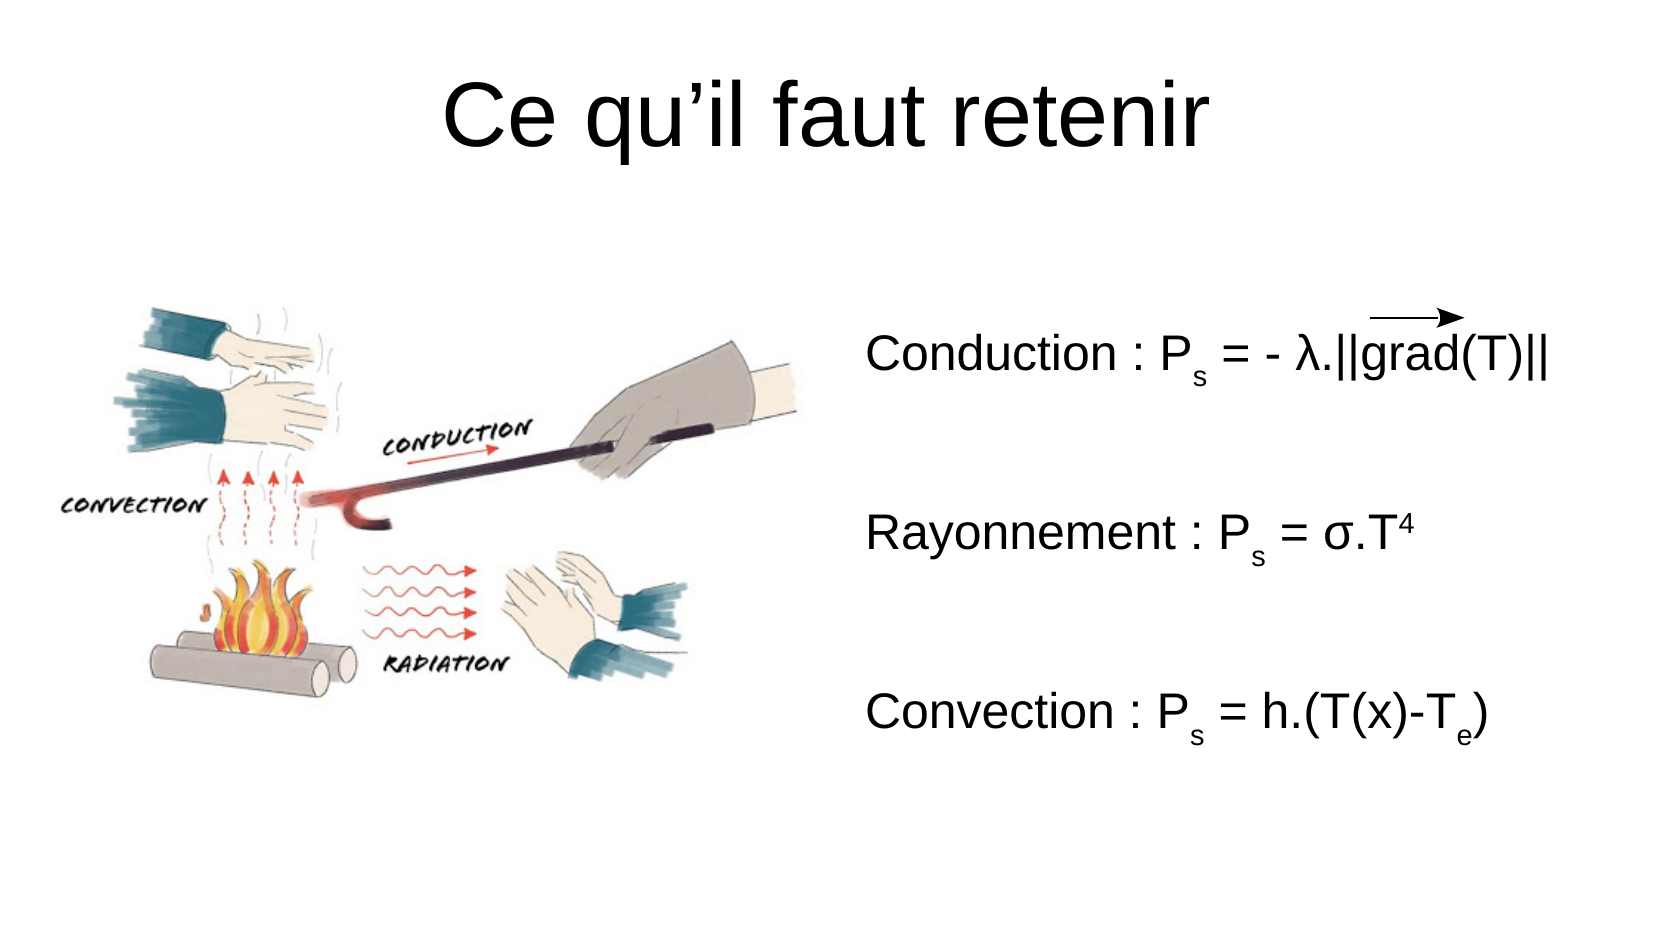

# Ce qu’il faut retenir
Conduction : Ps = - λ.||grad(T)||
Rayonnement : Ps = σ.T4
Convection : Ps = h.(T(x)-Te)